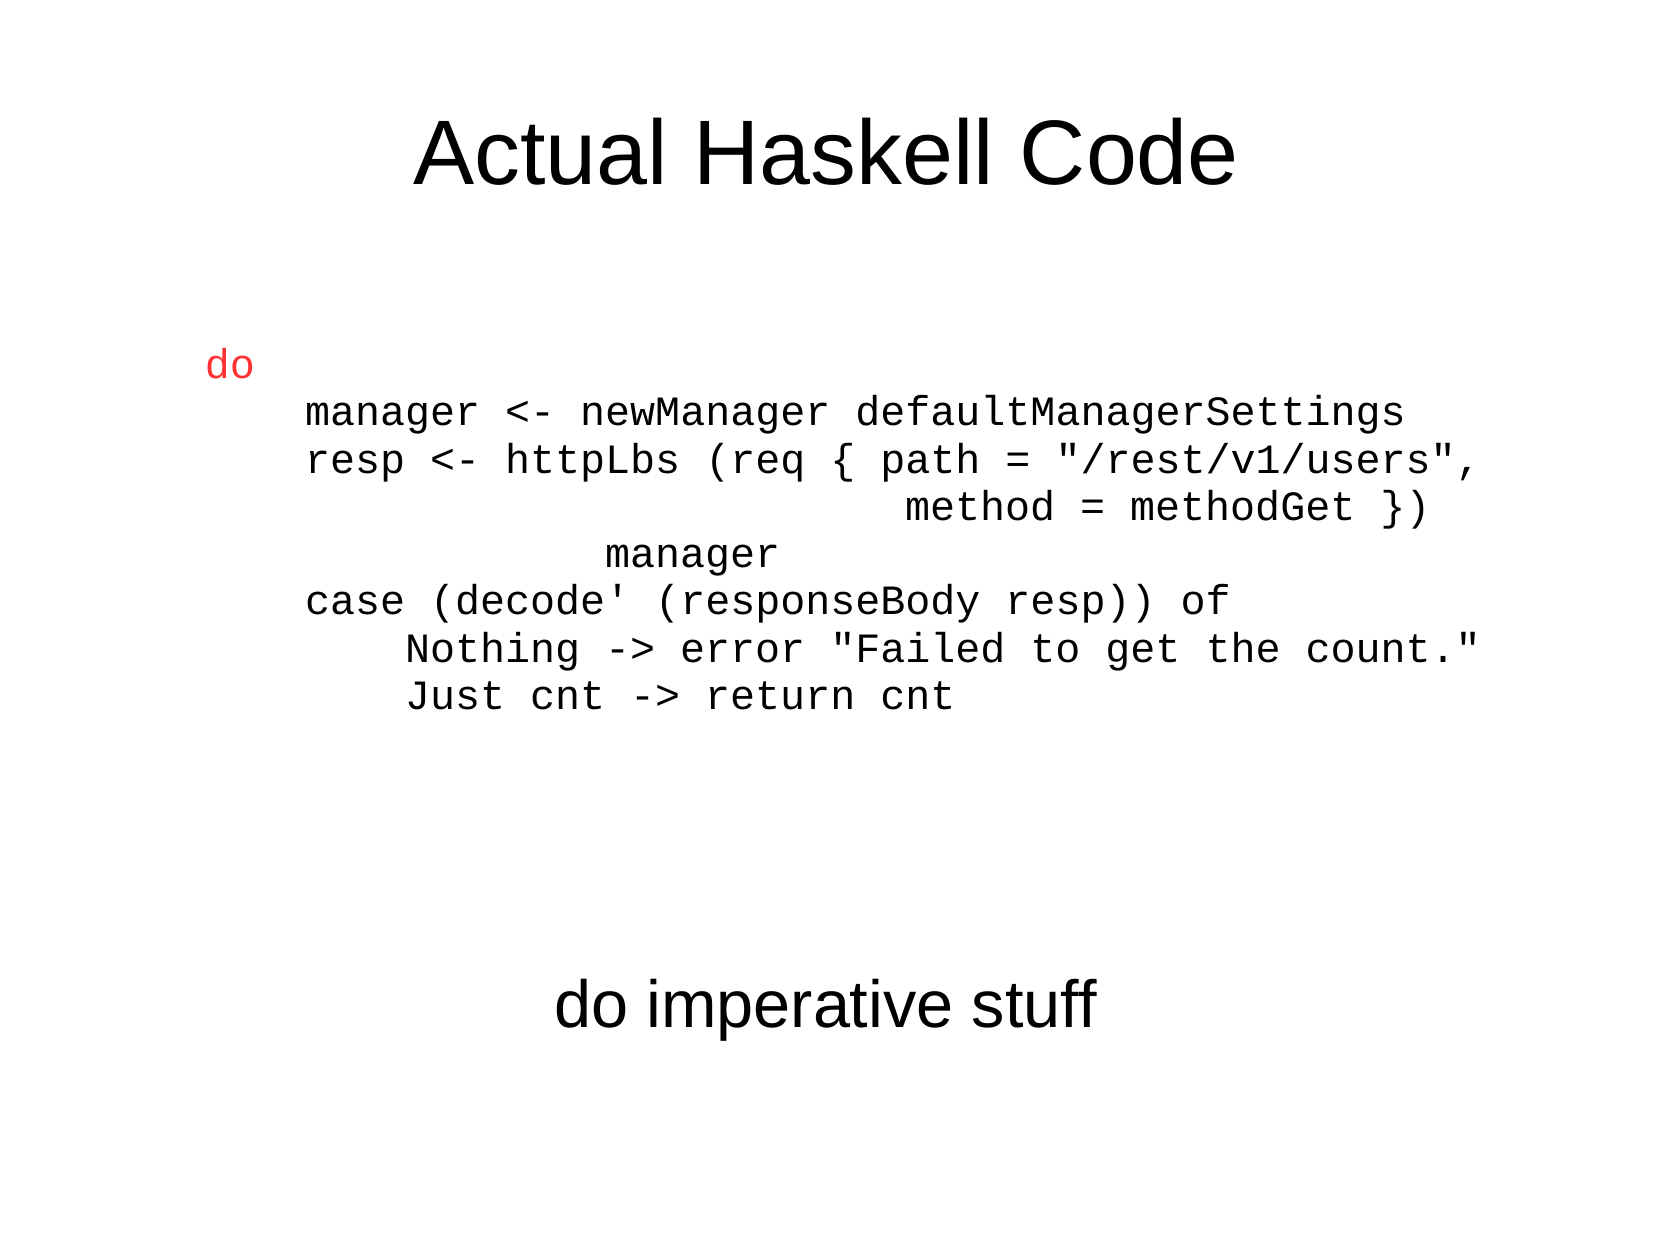

# Actual Haskell Code
 do
 manager <- newManager defaultManagerSettings
 resp <- httpLbs (req { path = "/rest/v1/users",
 method = methodGet })
 manager
 case (decode' (responseBody resp)) of
 Nothing -> error "Failed to get the count."
 Just cnt -> return cnt
do imperative stuff